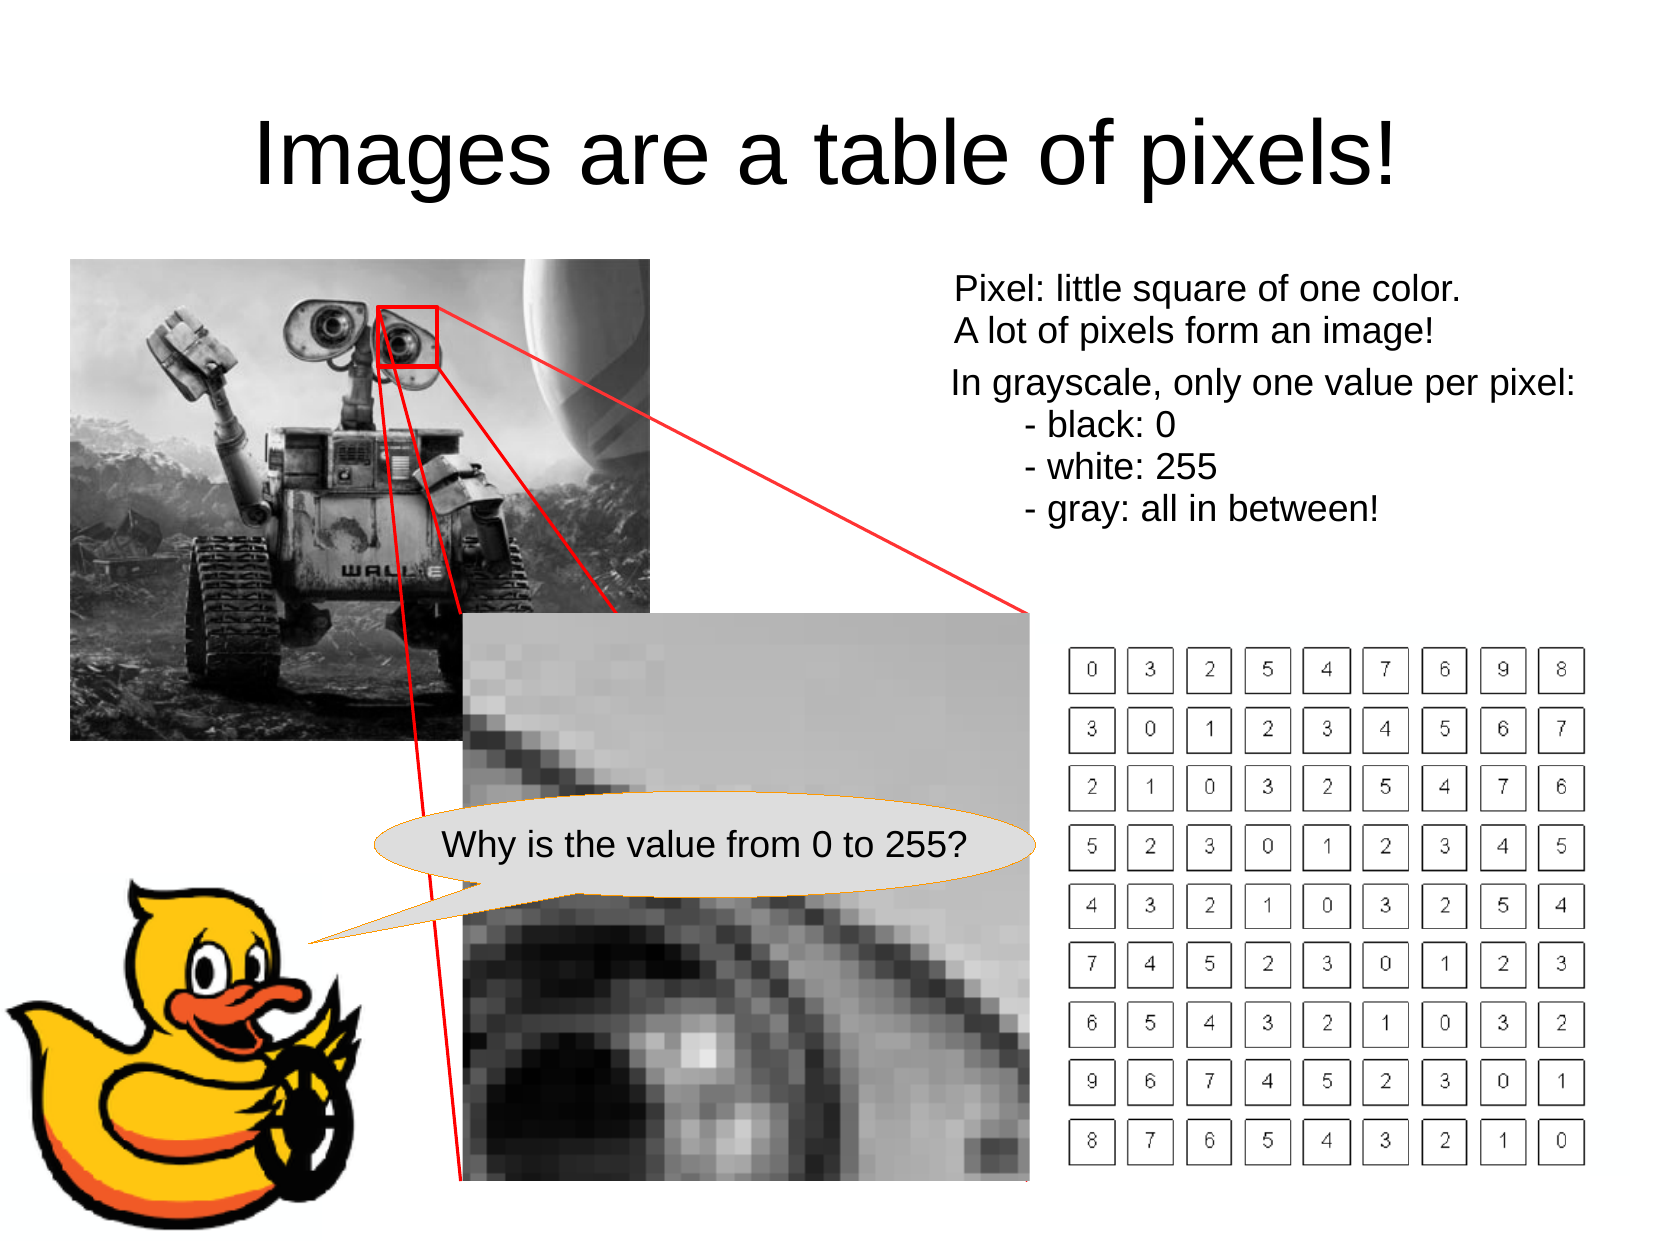

# Images are a table of pixels!
Pixel: little square of one color.
A lot of pixels form an image!
In grayscale, only one value per pixel:
	- black: 0
	- white: 255
	- gray: all in between!
Why is the value from 0 to 255?